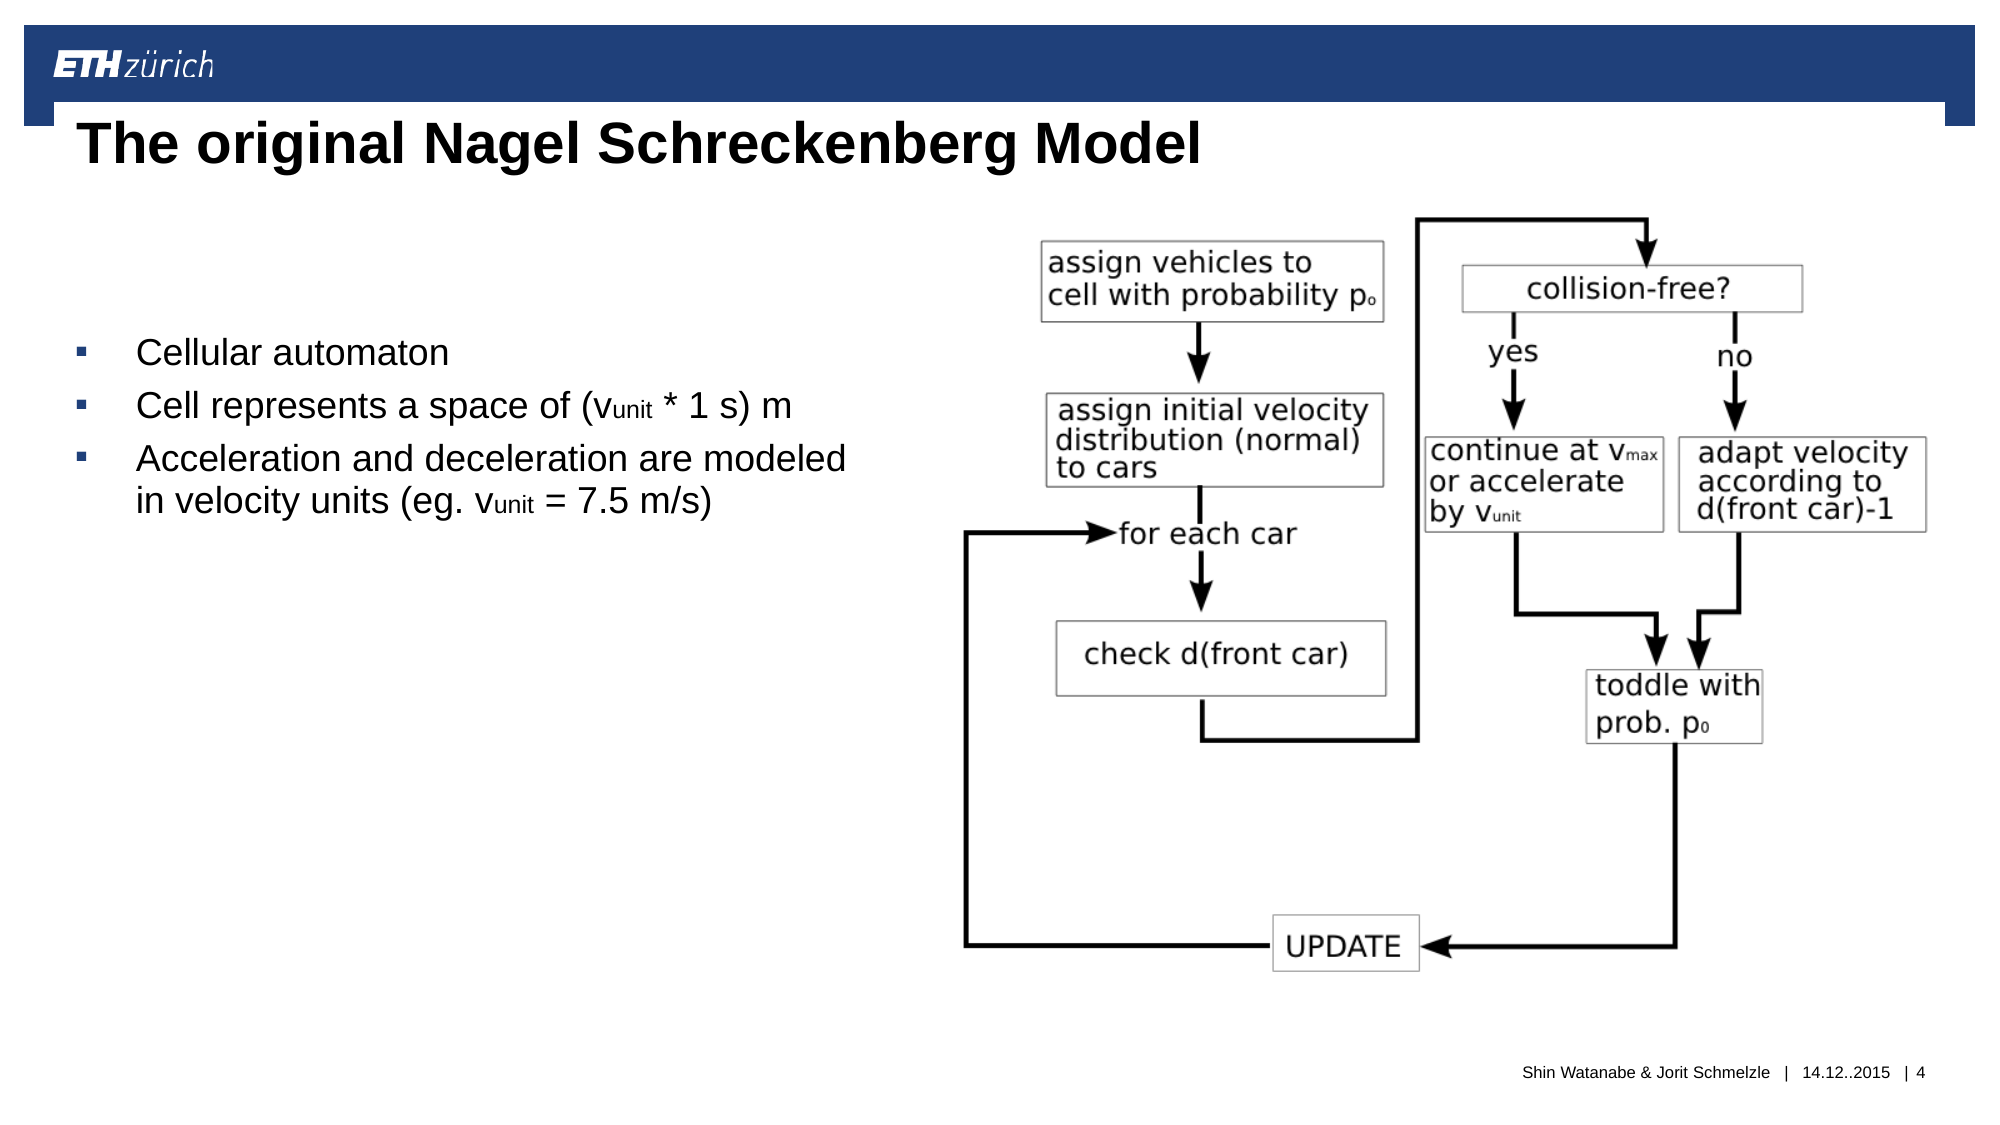

# The original Nagel Schreckenberg Model
Cellular automaton
Cell represents a space of (vunit * 1 s) m
Acceleration and deceleration are modeled in velocity units (eg. vunit = 7.5 m/s)
First name Surname (edit via “View” > “Header & Footer”)
12.12.2014
4